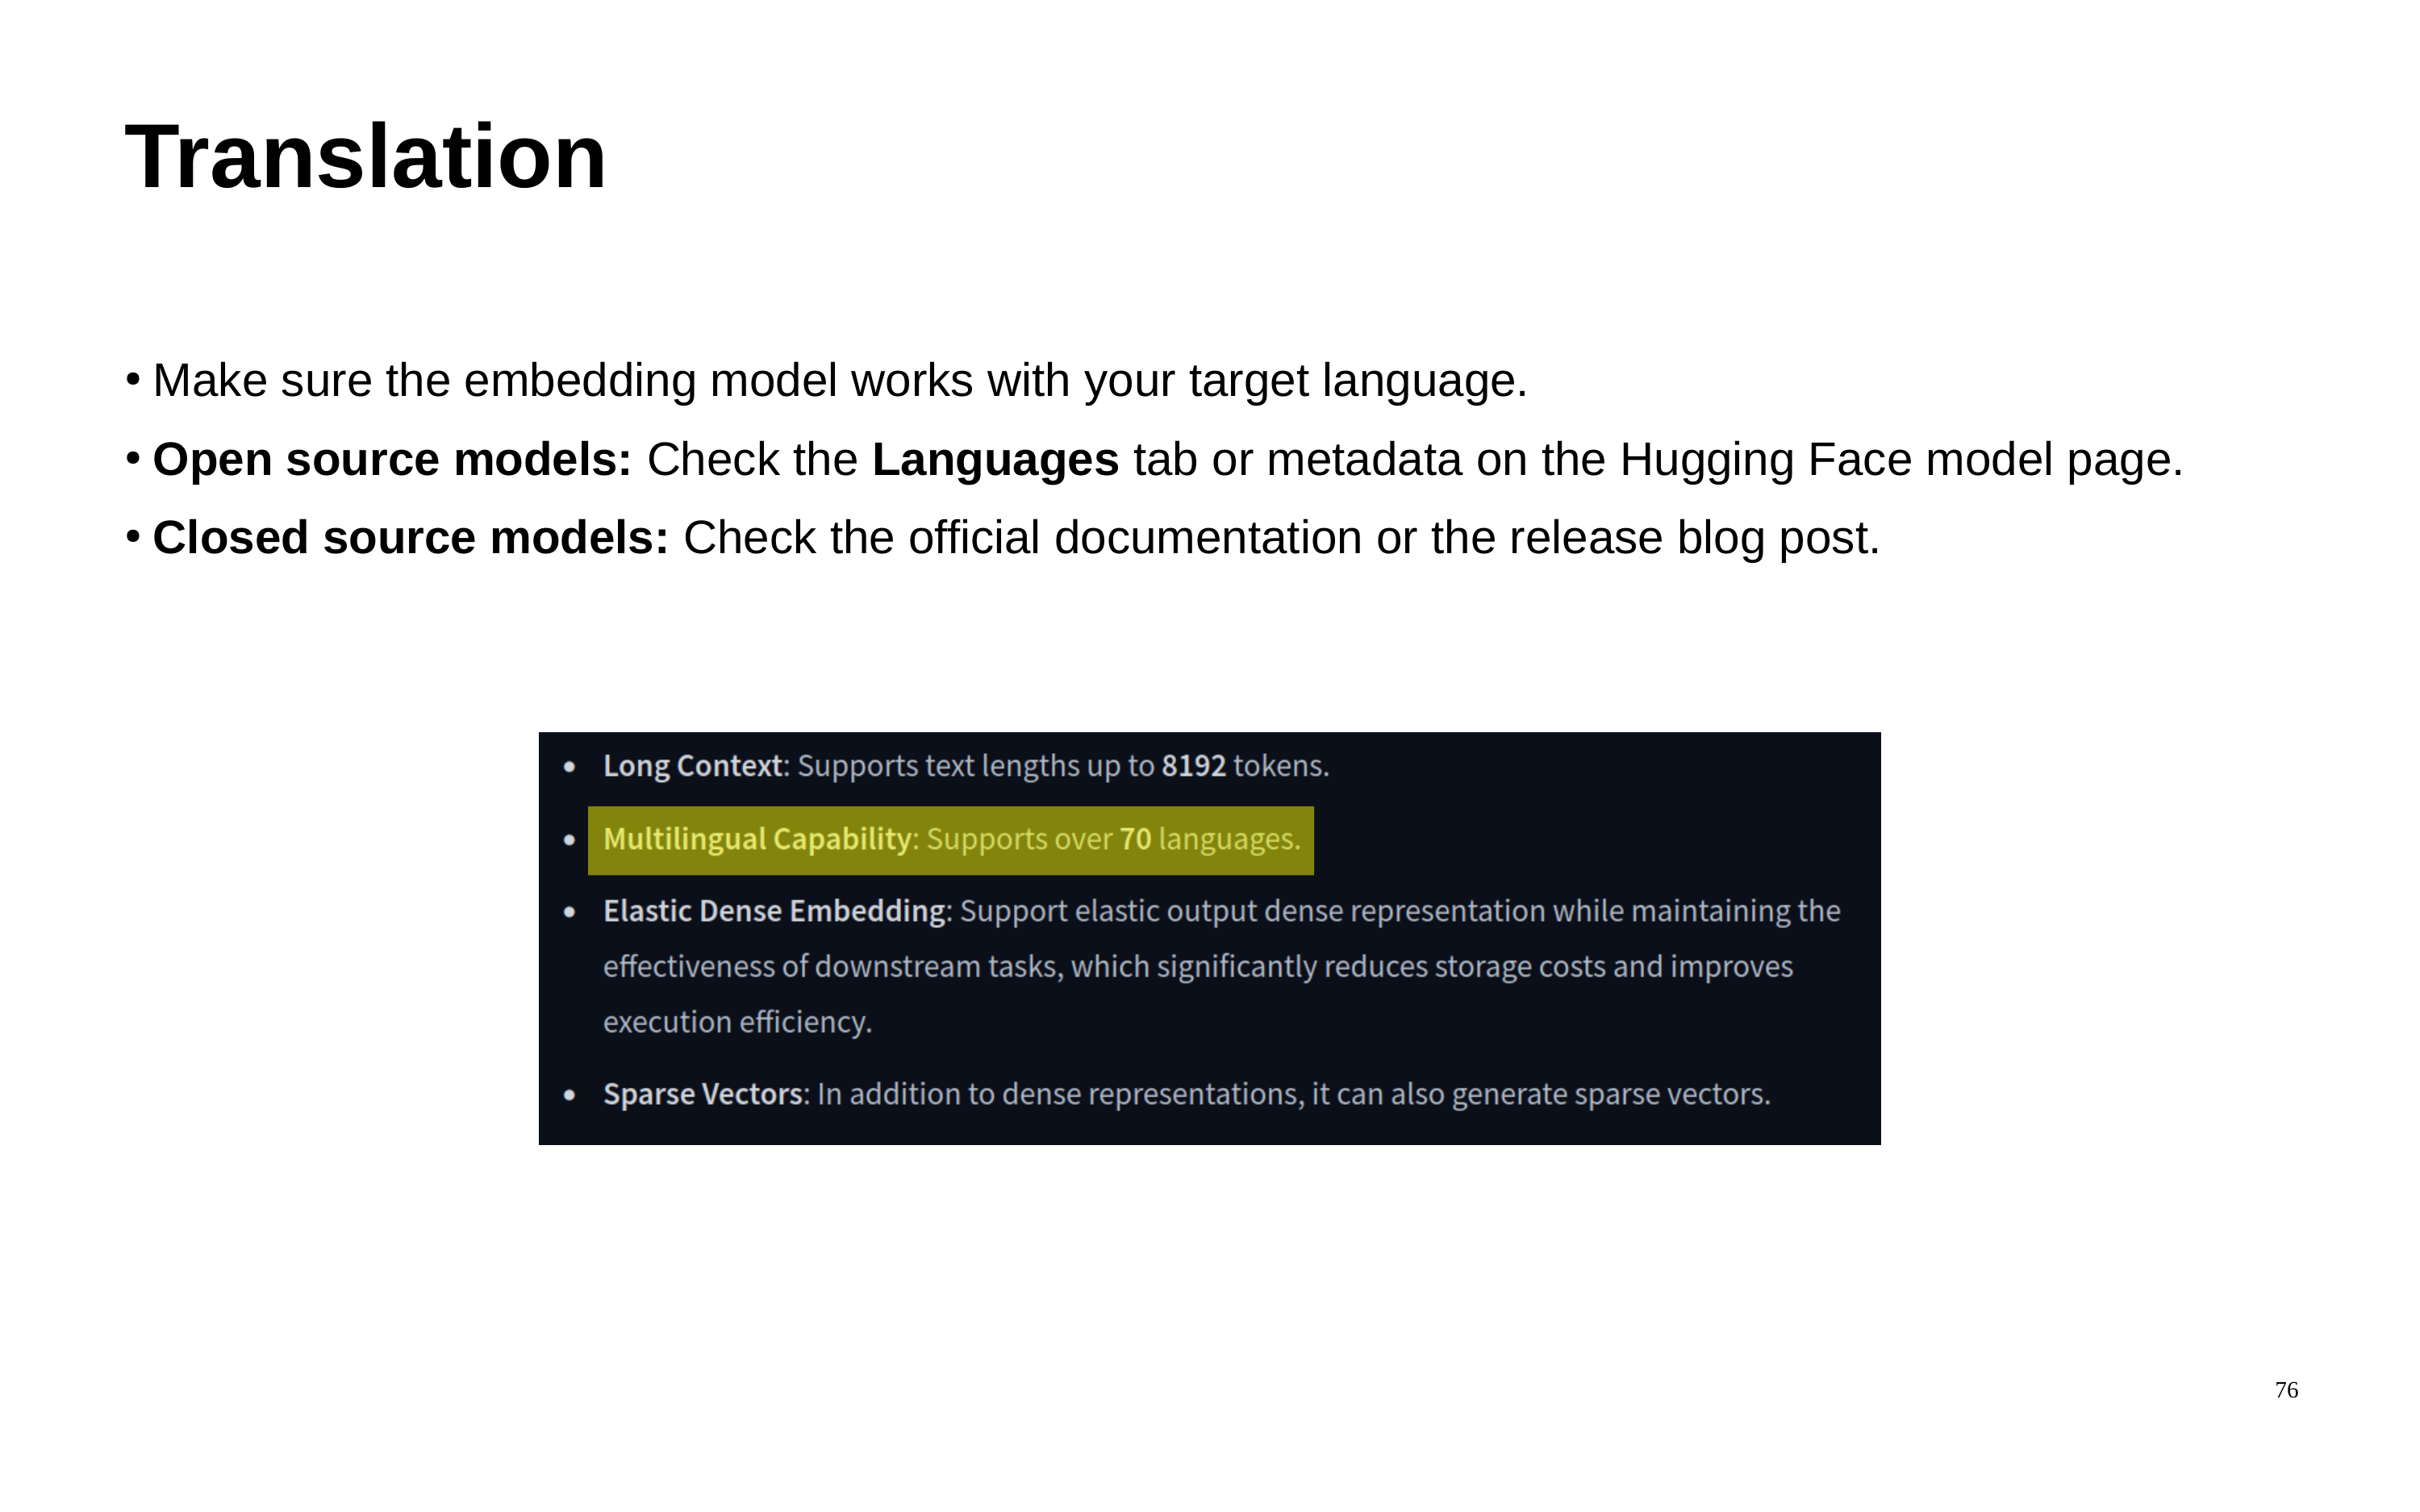

Translation
Make sure the embedding model works with your target language.
Open source models: Check the Languages tab or metadata on the Hugging Face model page.
Closed source models: Check the official documentation or the release blog post.
76